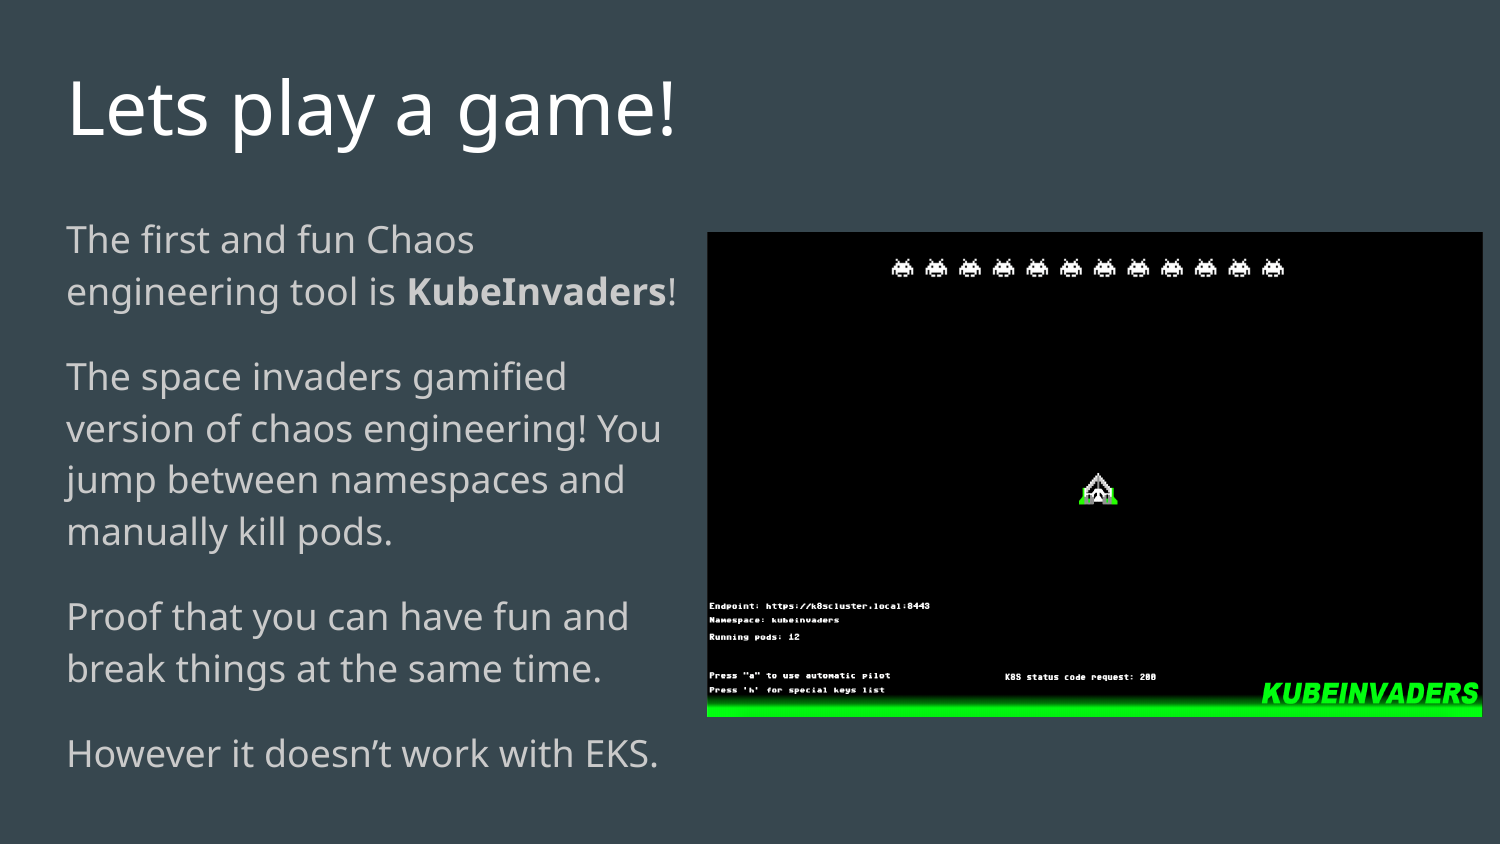

# Lets play a game!
The first and fun Chaos engineering tool is KubeInvaders!
The space invaders gamified version of chaos engineering! You jump between namespaces and manually kill pods.
Proof that you can have fun and break things at the same time.
However it doesn’t work with EKS.